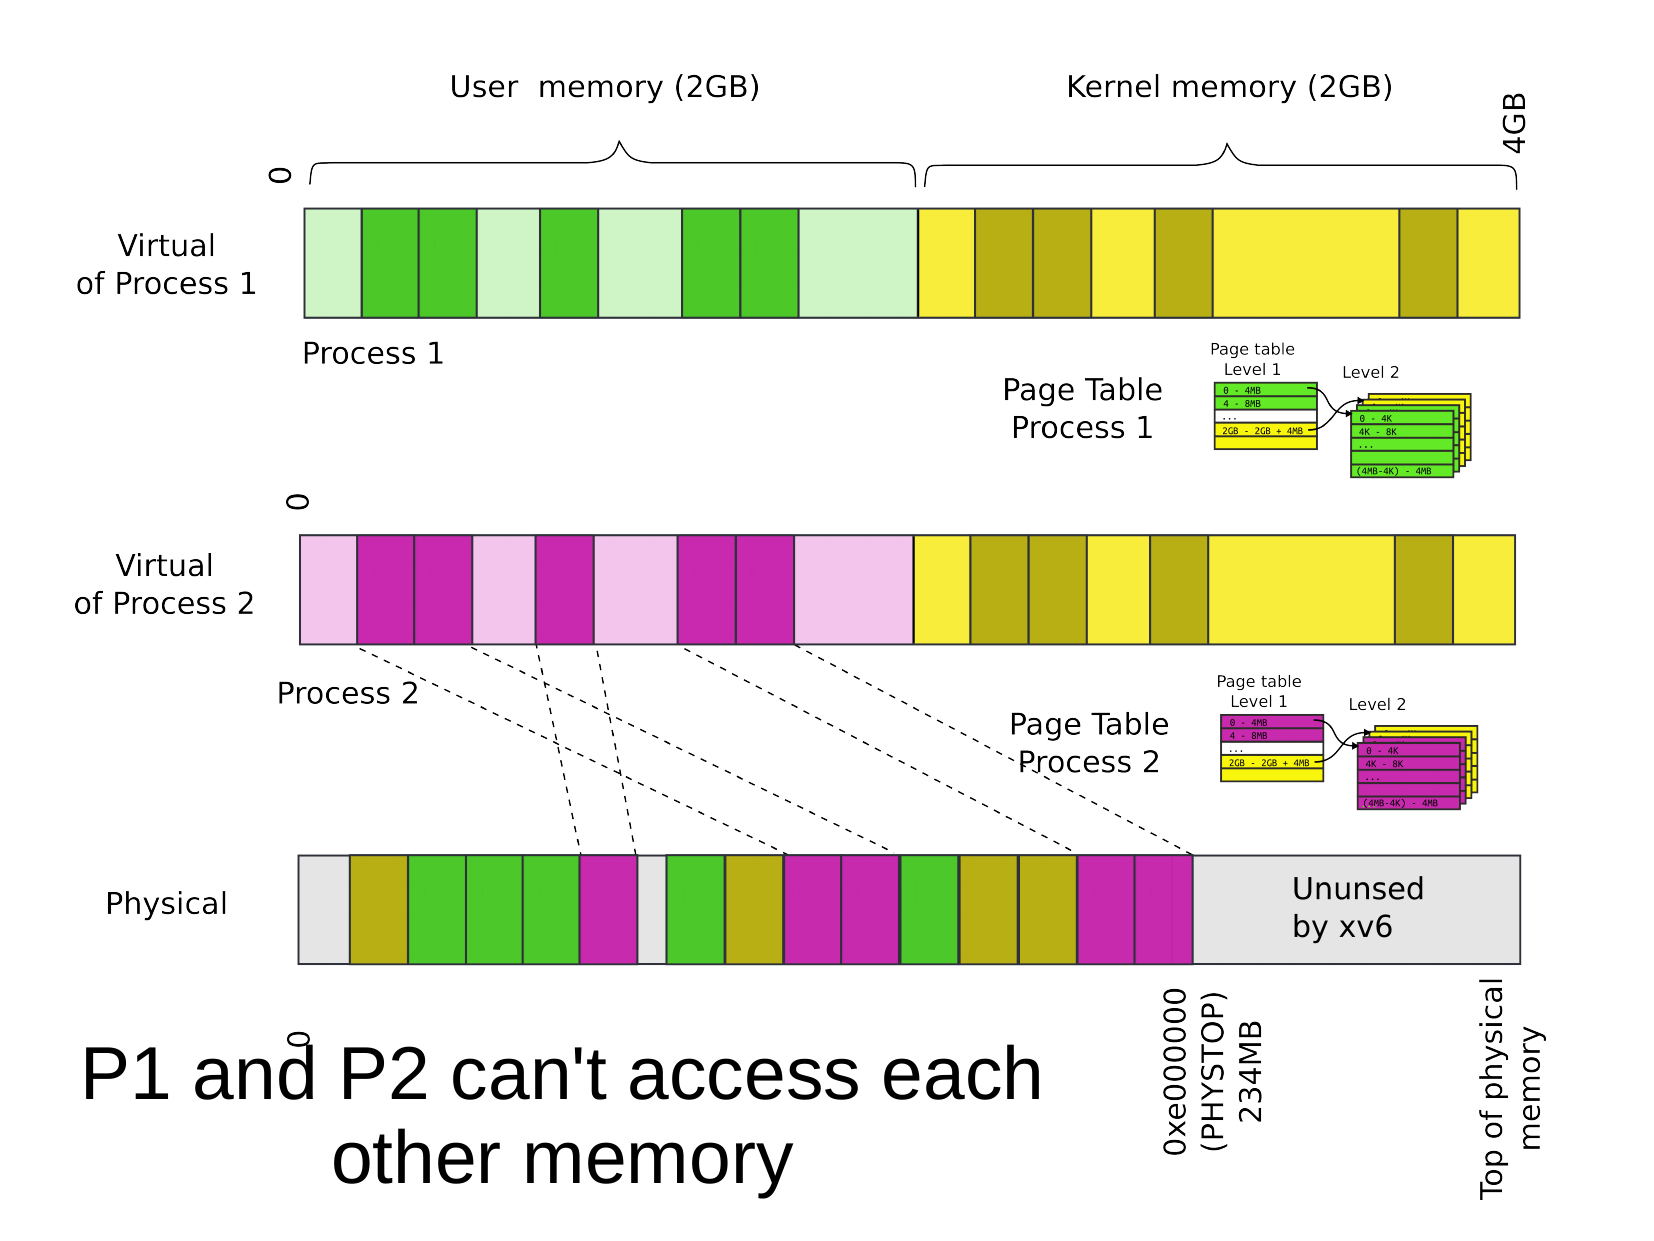

# P1 and P2 can't access each other memory